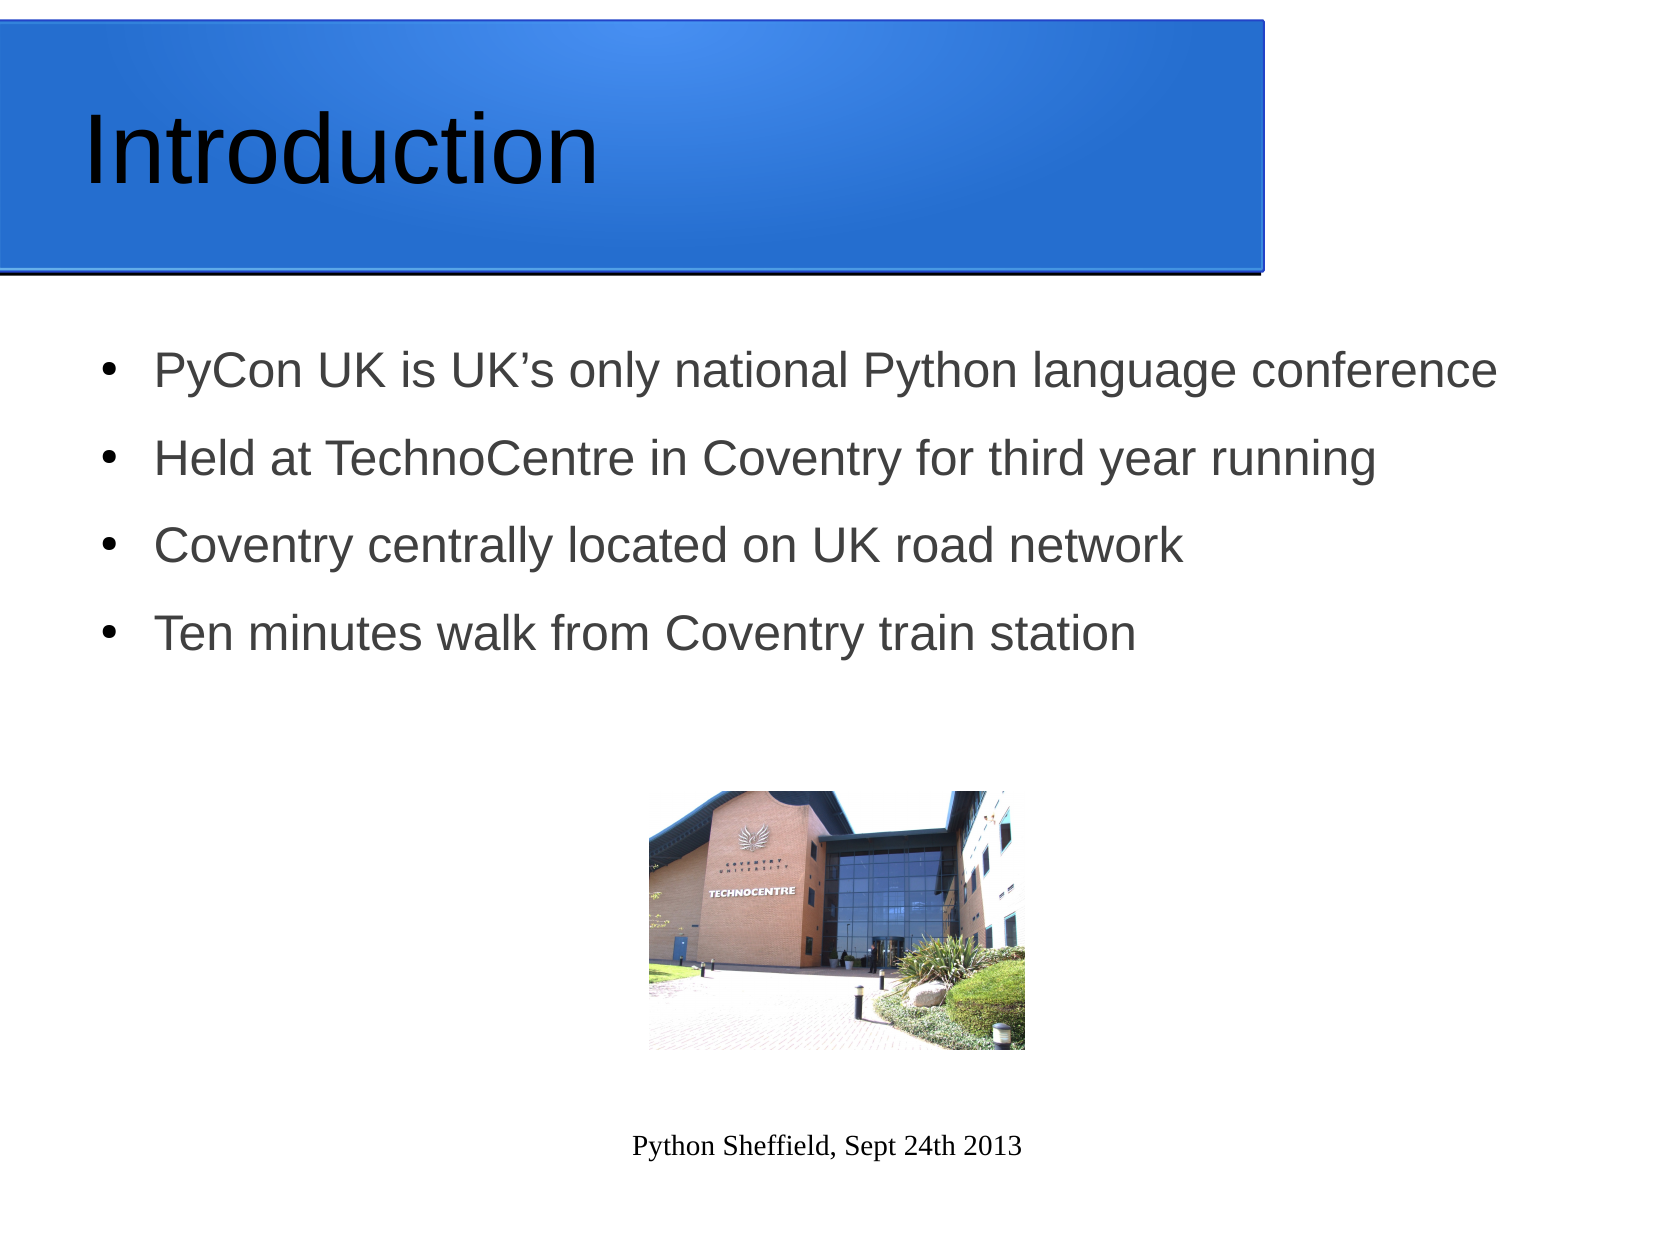

# Introduction
PyCon UK is UK’s only national Python language conference
Held at TechnoCentre in Coventry for third year running
Coventry centrally located on UK road network
Ten minutes walk from Coventry train station
Python Sheffield, Sept 24th 2013